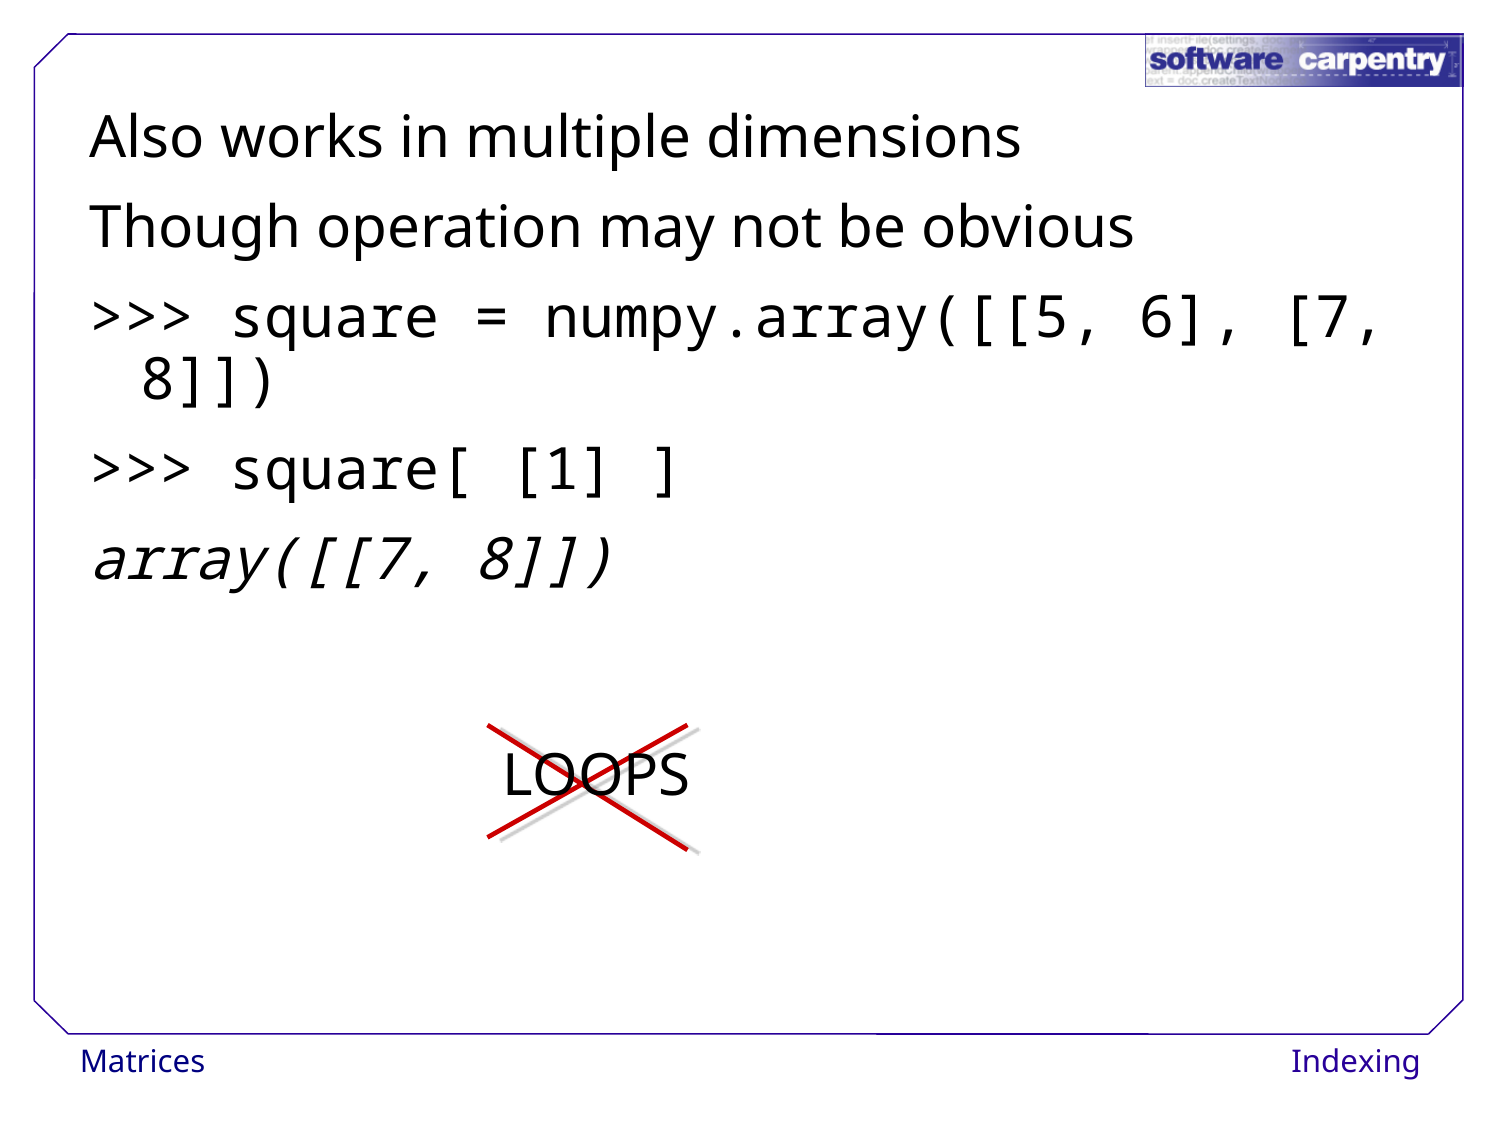

# Also works in multiple dimensions
Though operation may not be obvious
>>> square = numpy.array([[5, 6], [7, 8]])
>>> square[ [1] ]
array([[7, 8]])
LOOPS